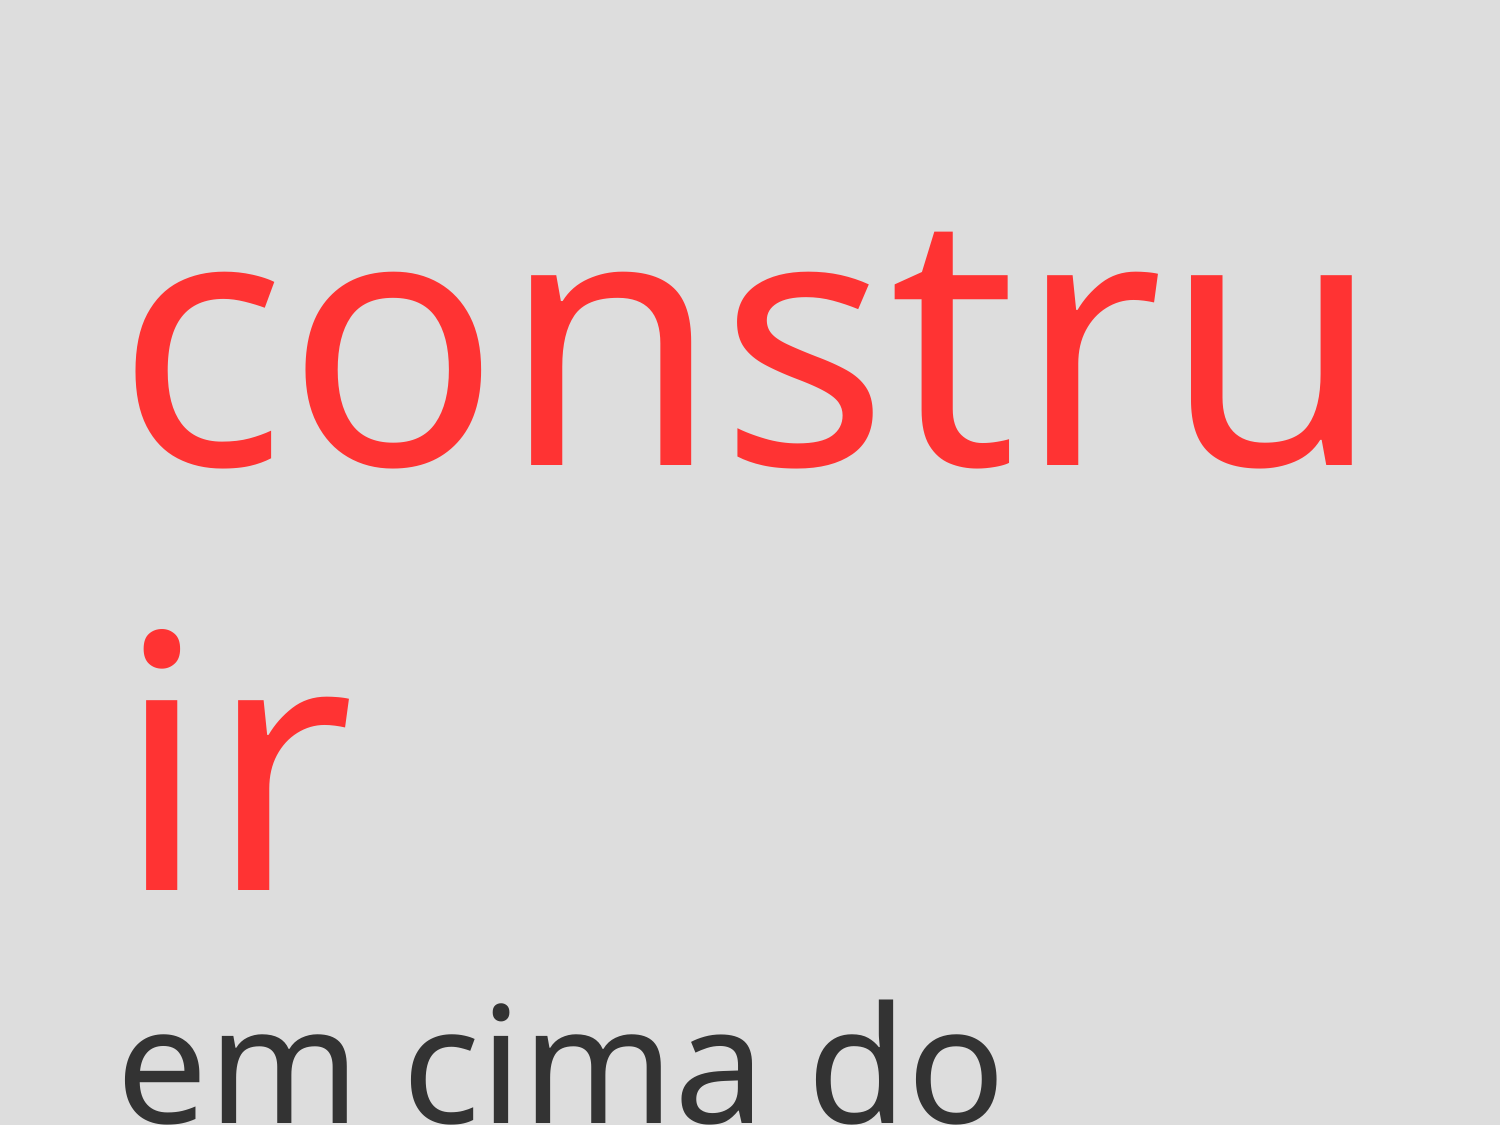

# construir em cima do nosso trabalho